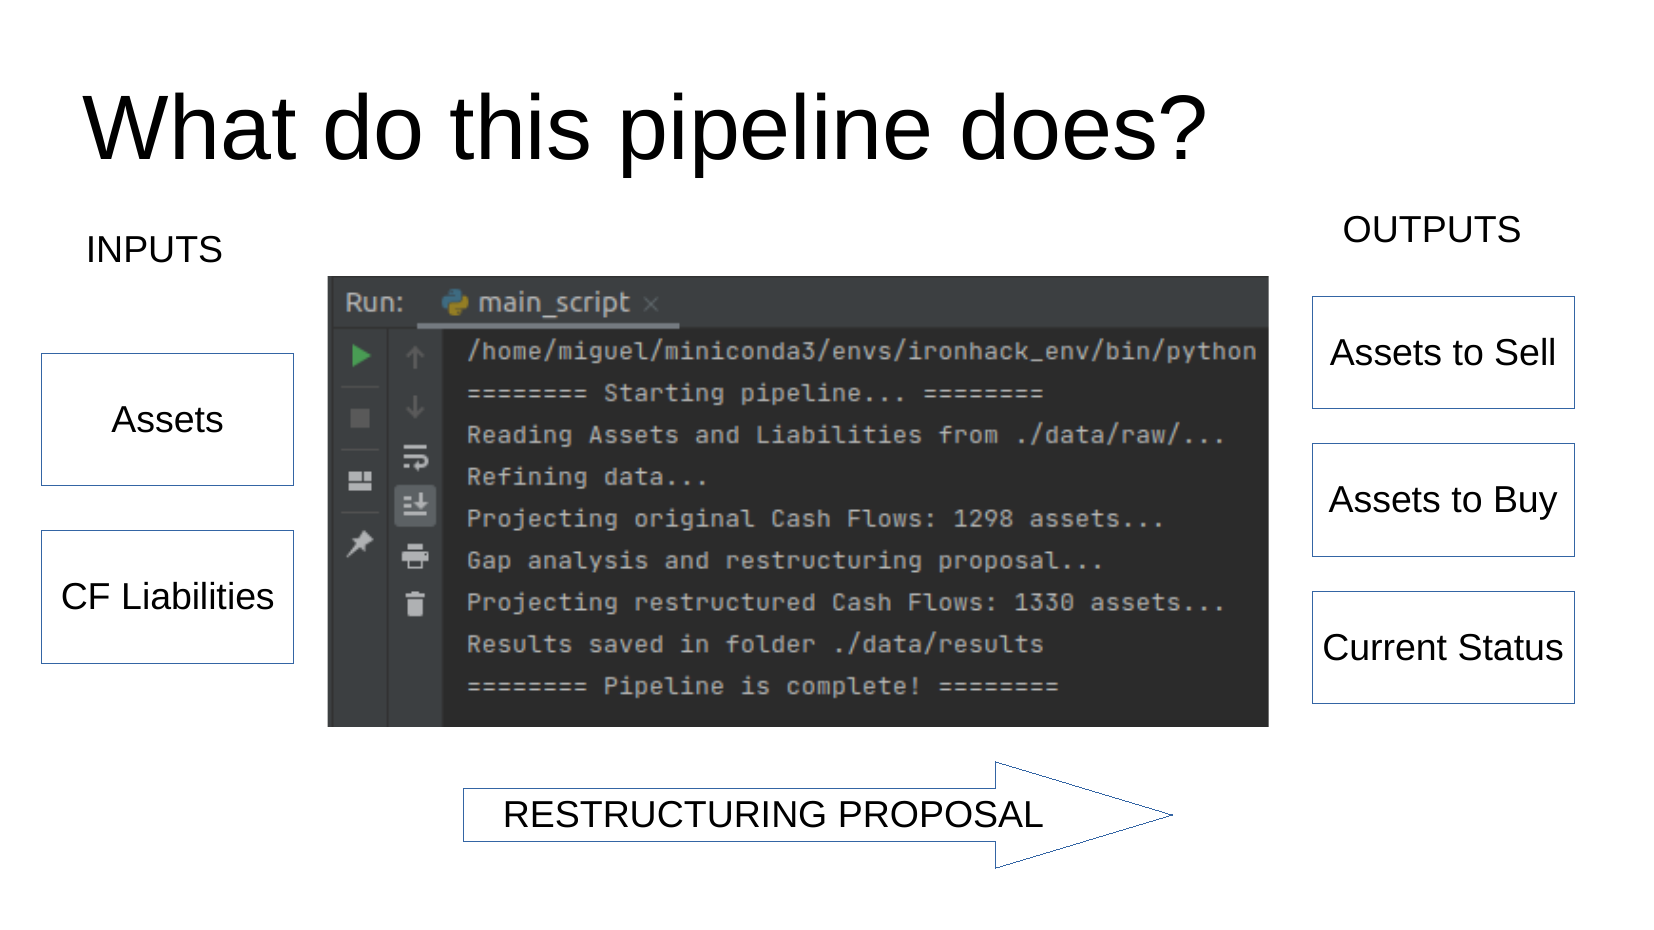

# What do this pipeline does?
OUTPUTS
INPUTS
Assets to Sell
Assets
Assets to Buy
CF Liabilities
Current Status
RESTRUCTURING PROPOSAL